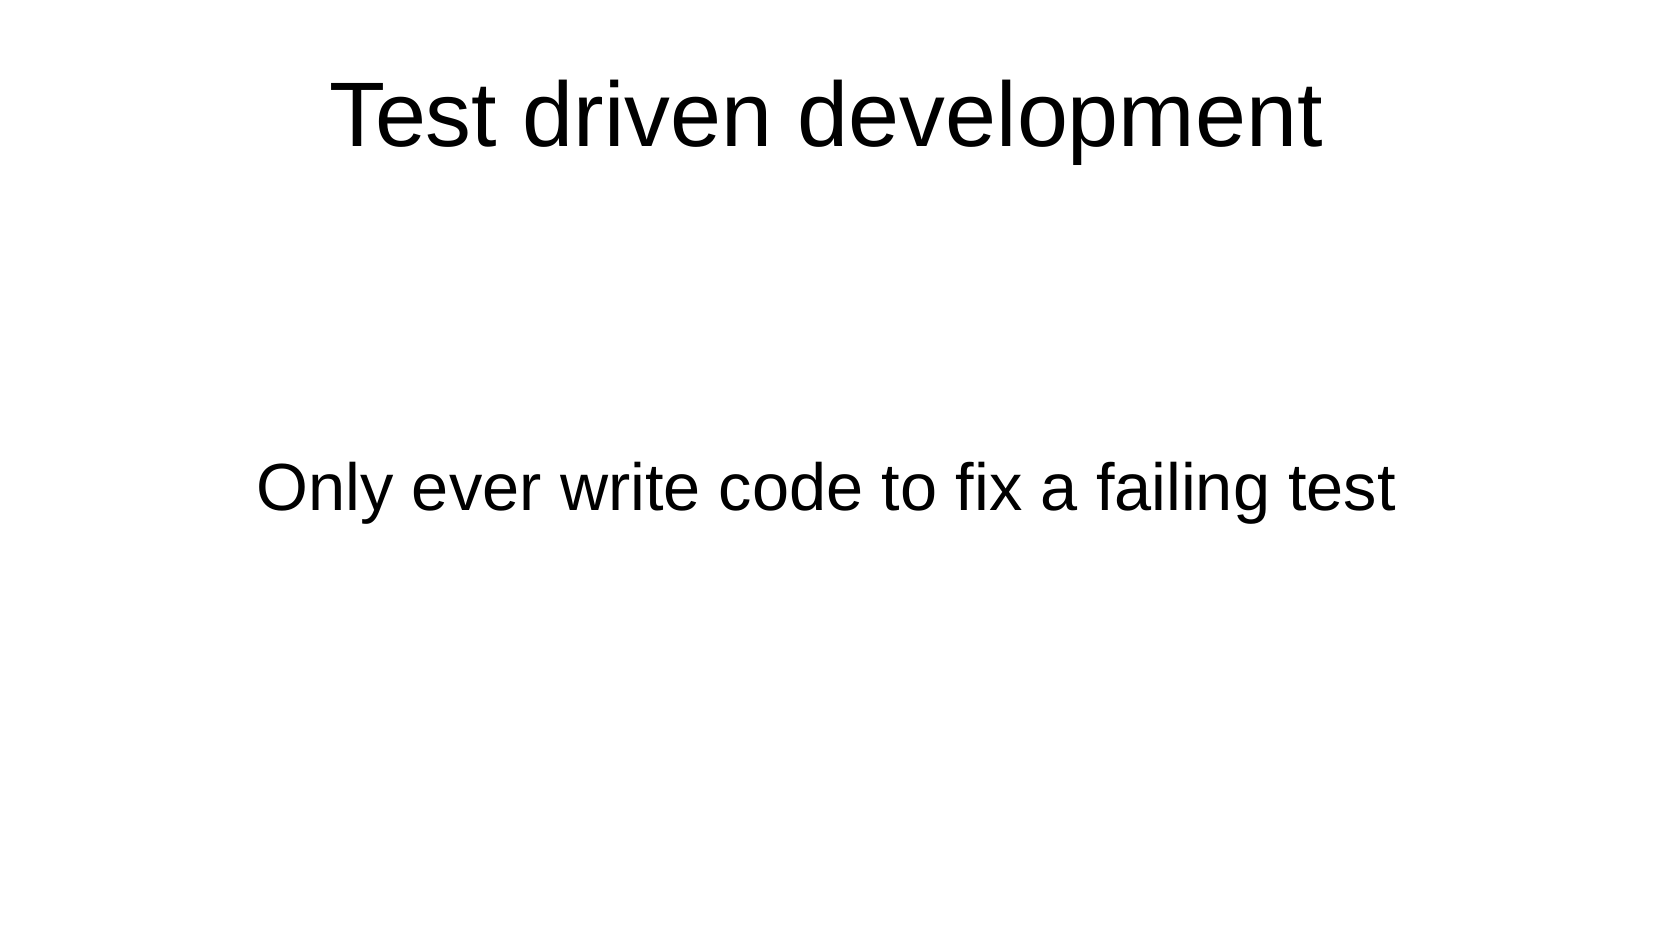

# Test driven development
Only ever write code to fix a failing test